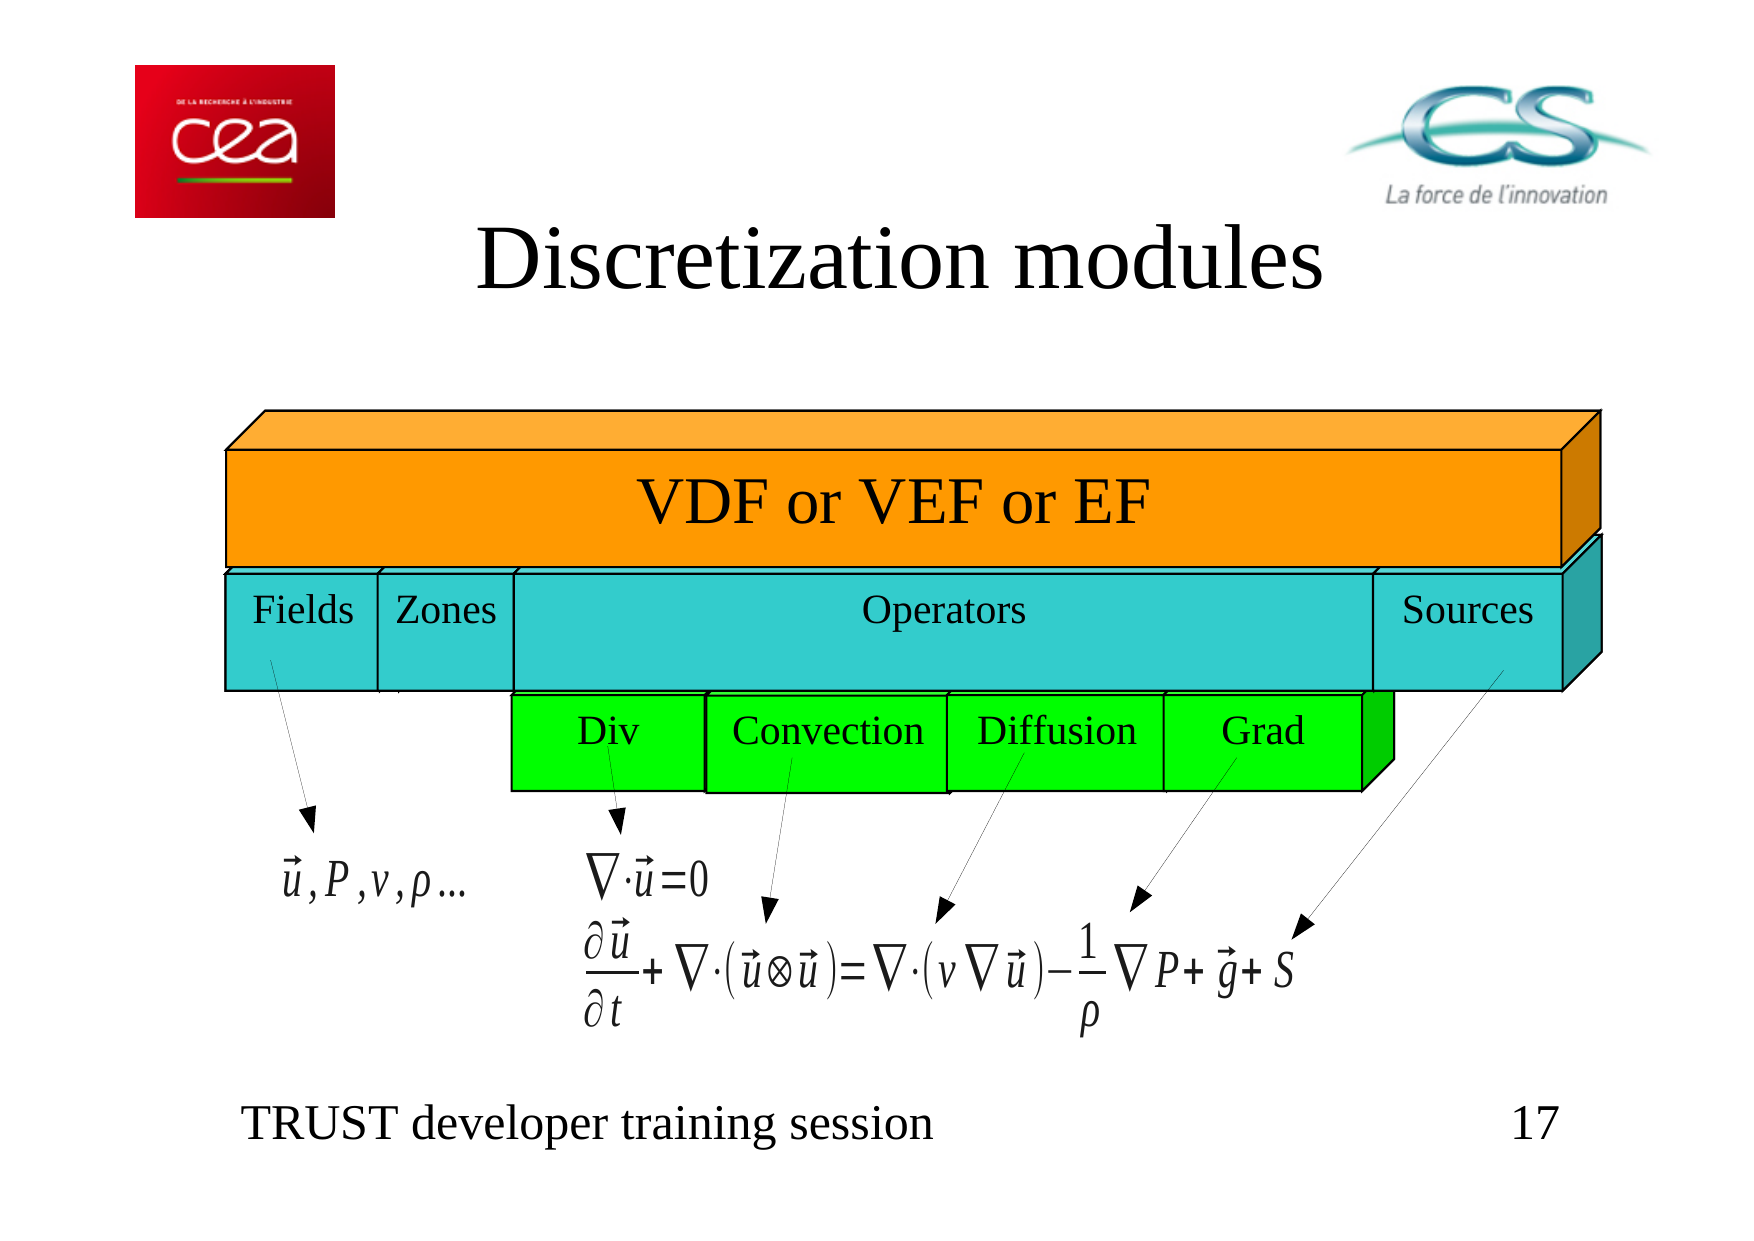

# Discretization modules
VDF or VEF or EF
Fields
Fields
Fields
Fields
Zones
Operators
Sources
Div
Convection
Diffusion
Grad
TRUST developer training session
17